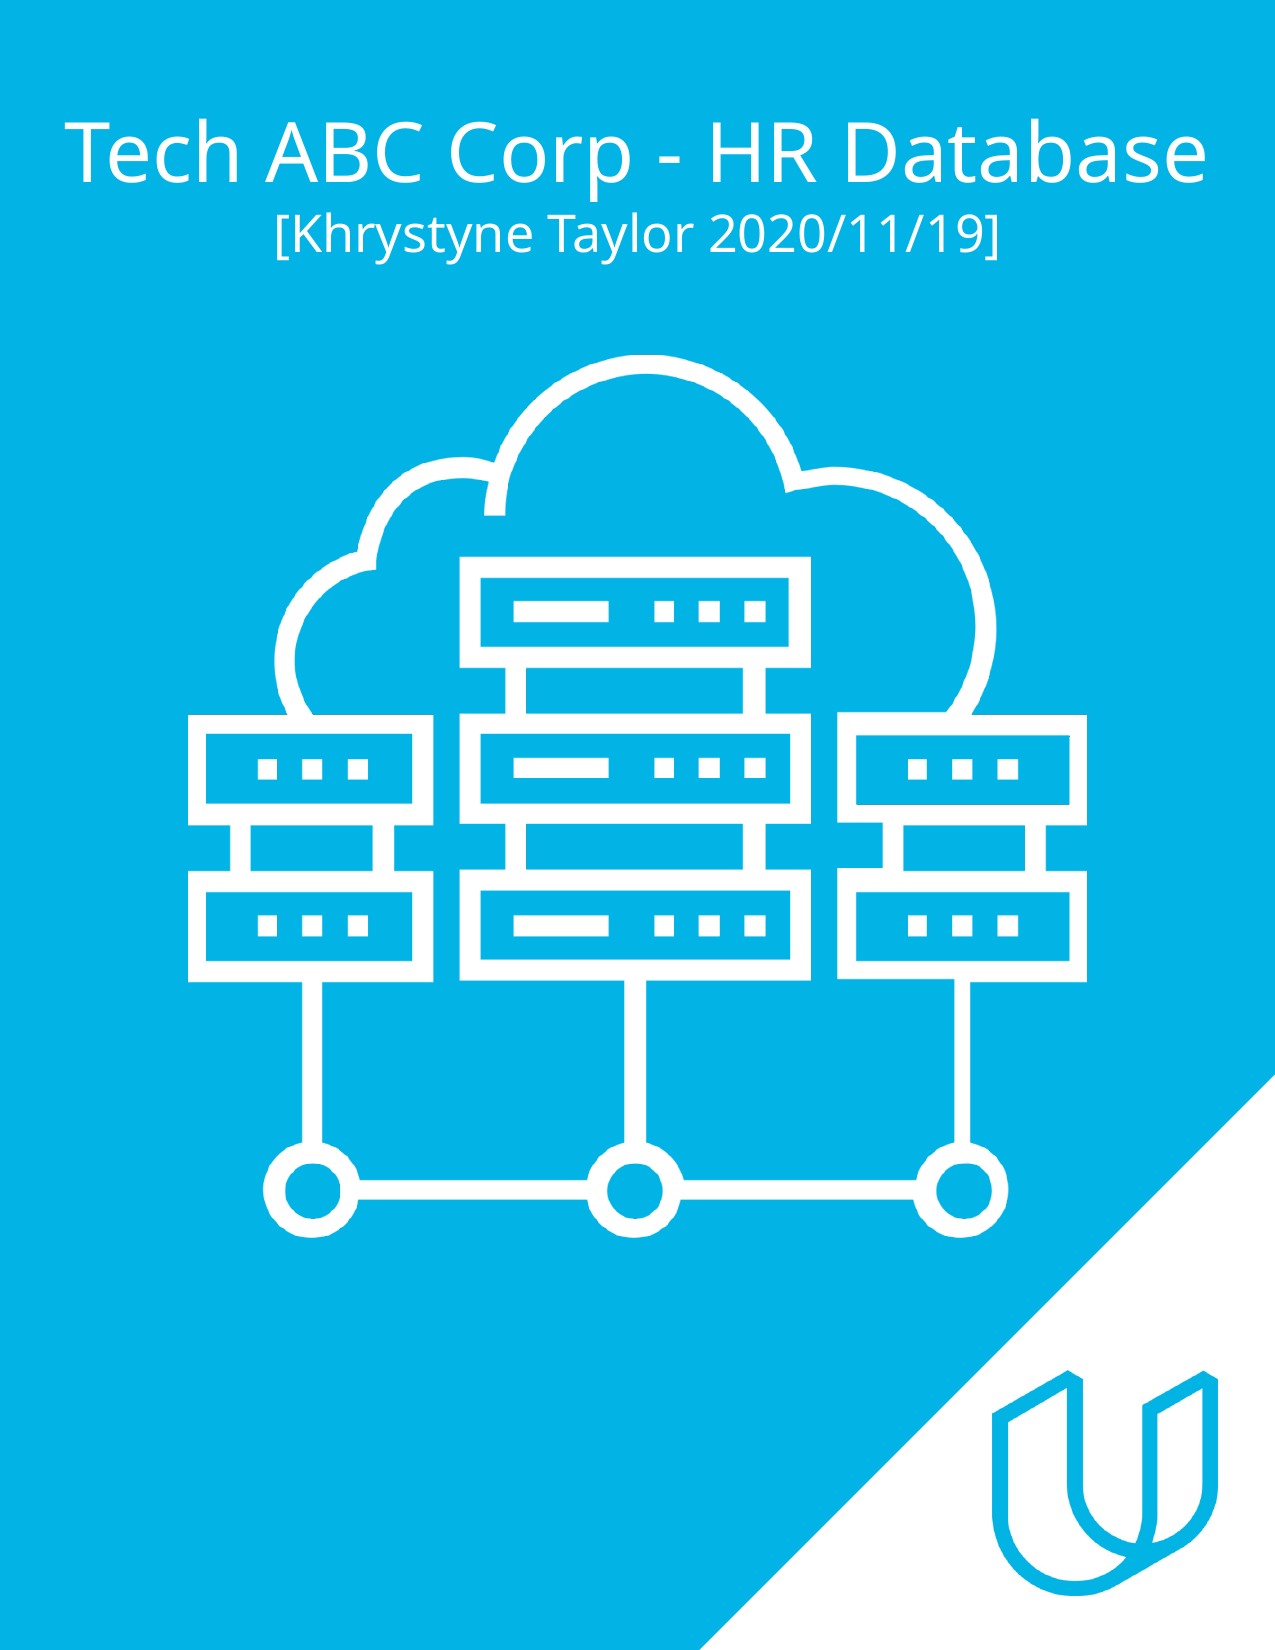

# Tech ABC Corp - HR Database
[Khrystyne Taylor 2020/11/19]